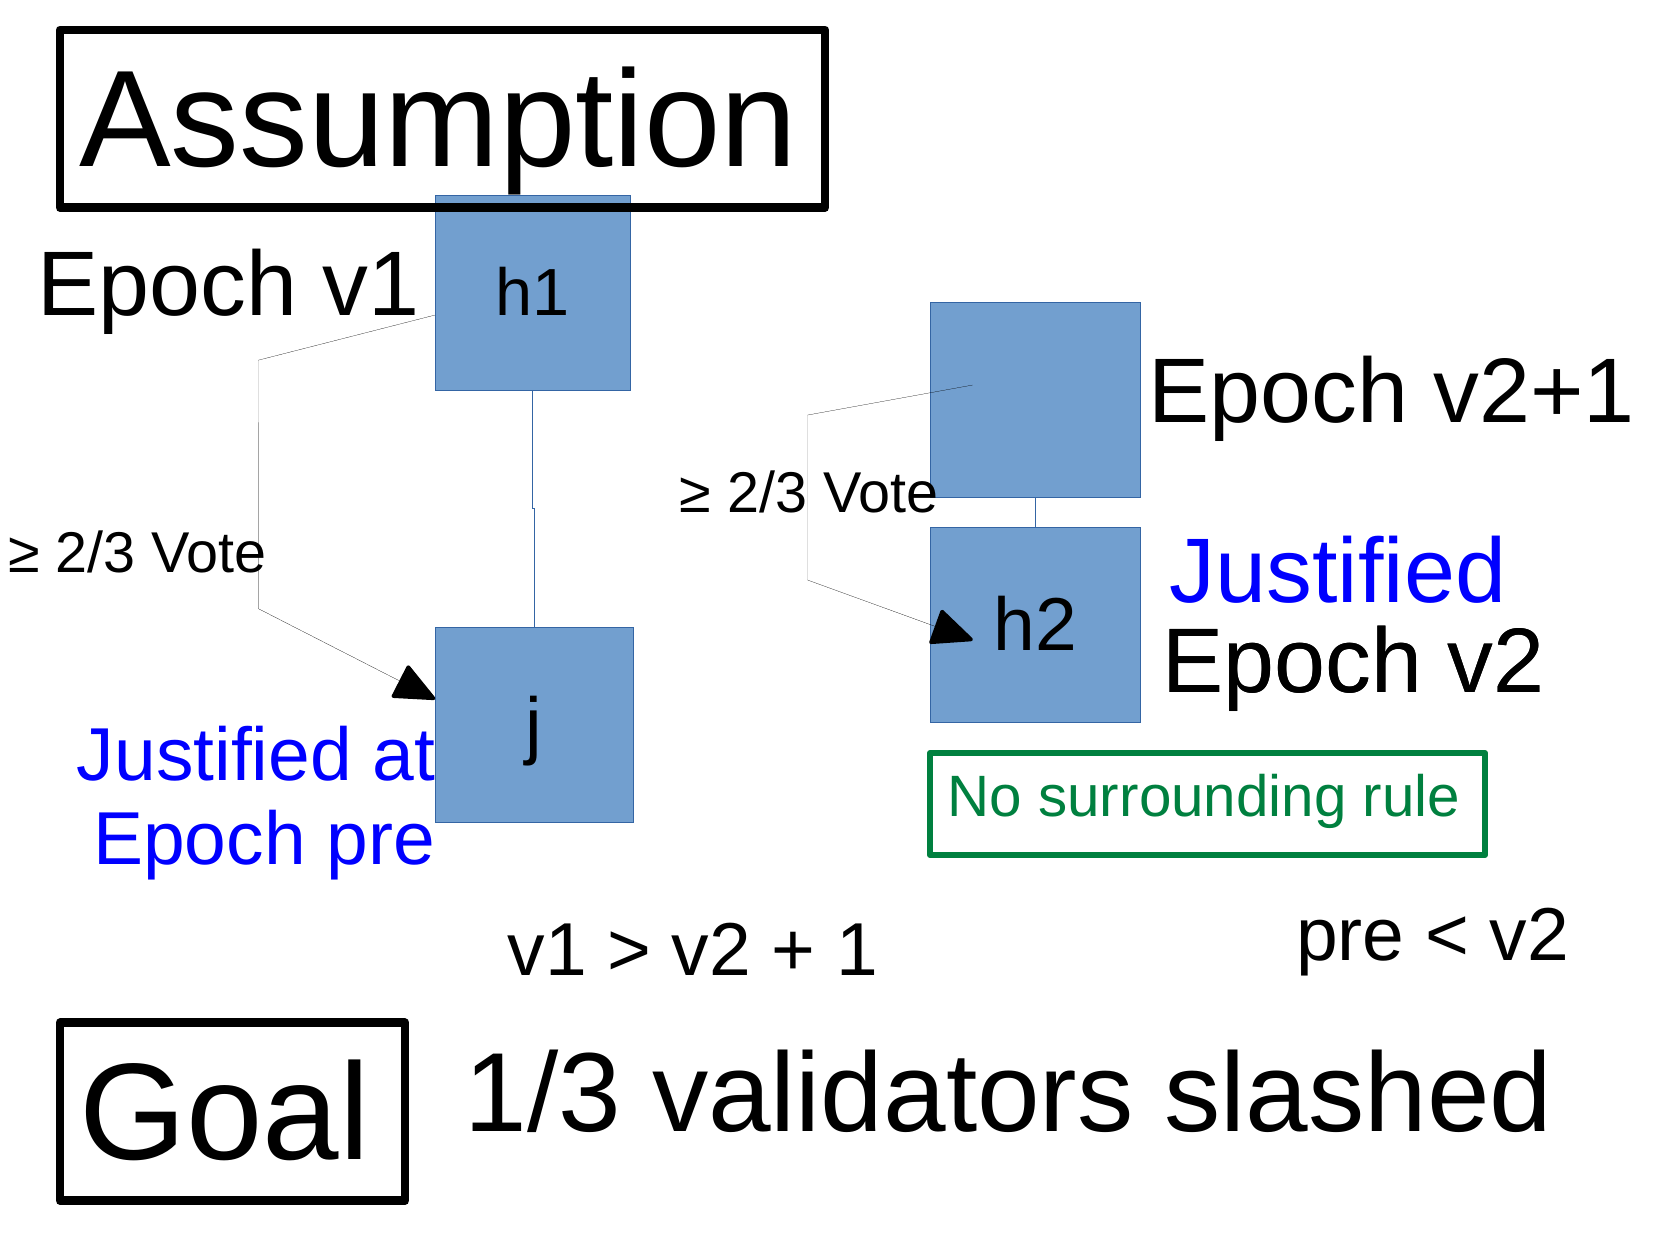

Assumption
h1
Epoch v1
Epoch v2+1
 ≥ 2/3 Vote
Justified
 ≥ 2/3 Vote
h2
Epoch v2
Epoch v2
j
Justified at Epoch pre
No surrounding rule
pre < v2
 v1 > v2 + 1
1/3 validators slashed
Goal